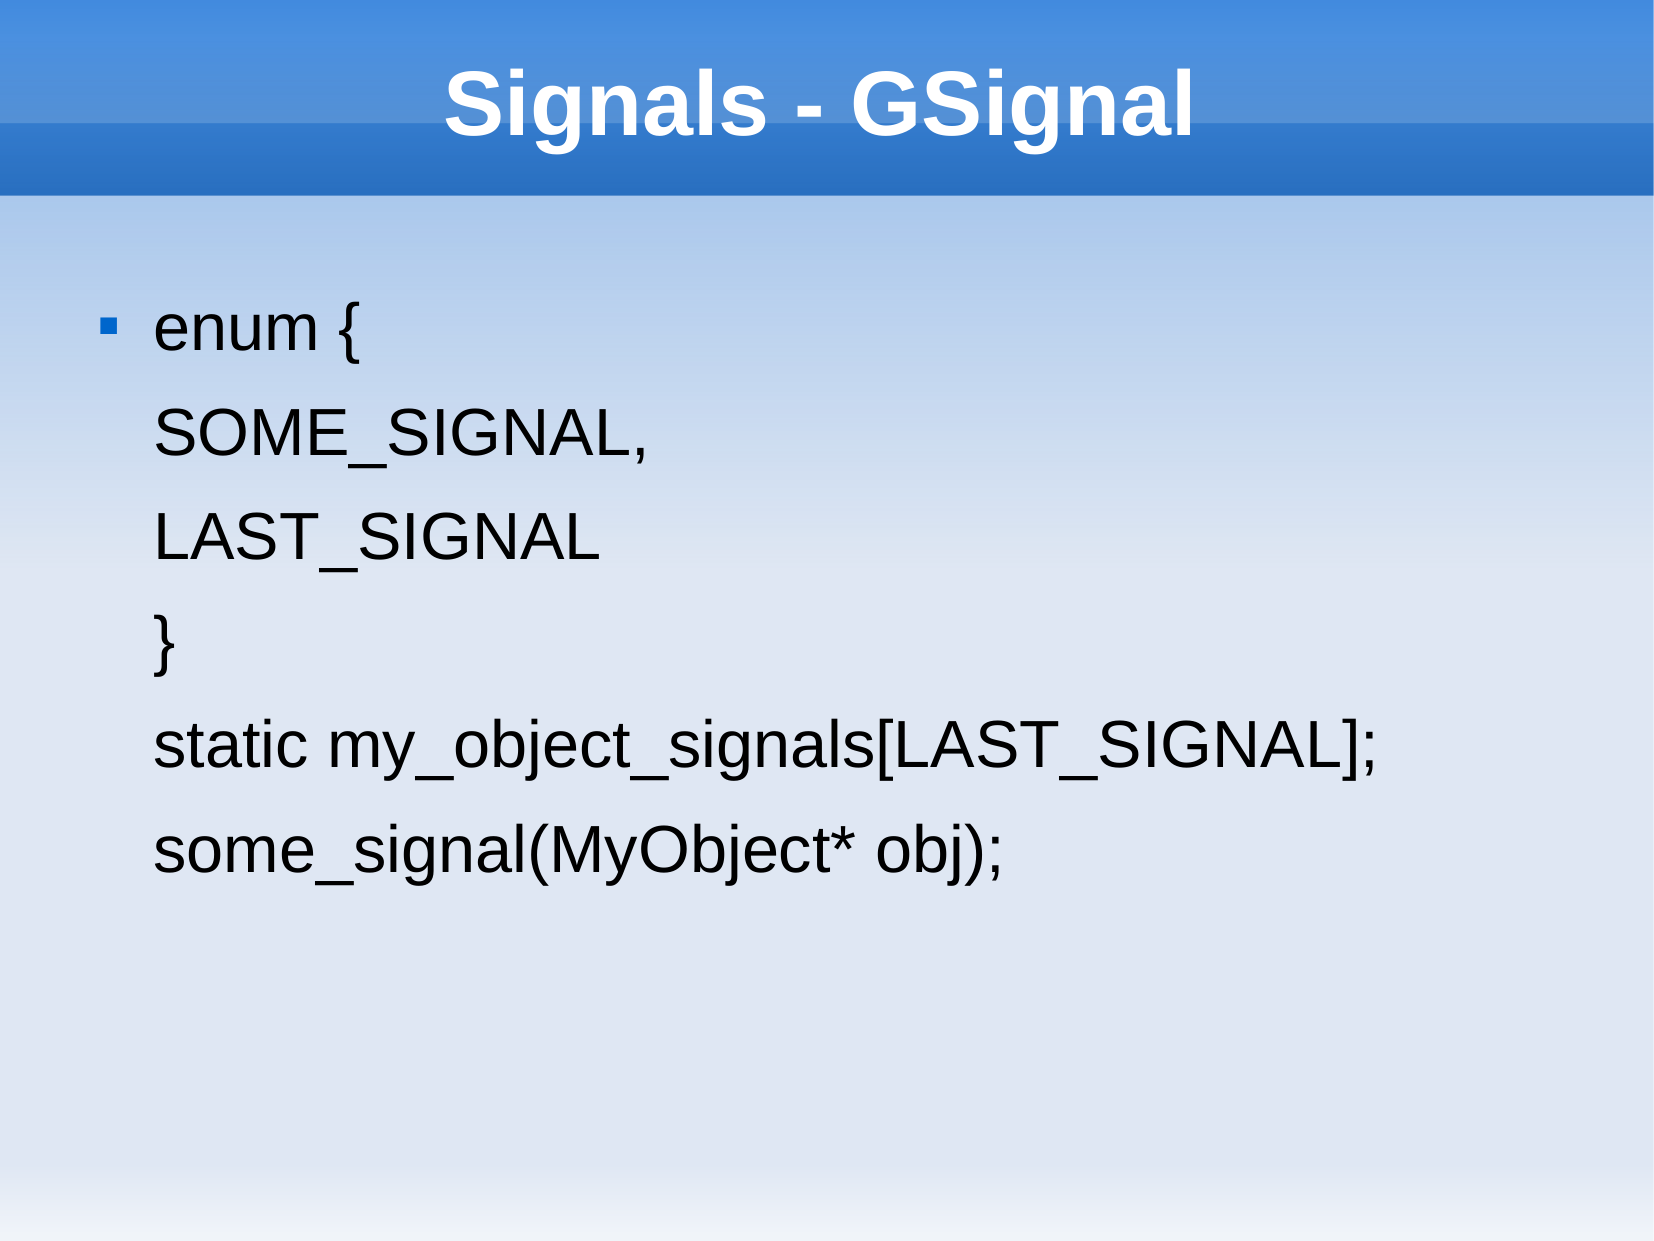

# Signals - GSignal
enum {
SOME_SIGNAL,
LAST_SIGNAL
}
static my_object_signals[LAST_SIGNAL];
some_signal(MyObject* obj);